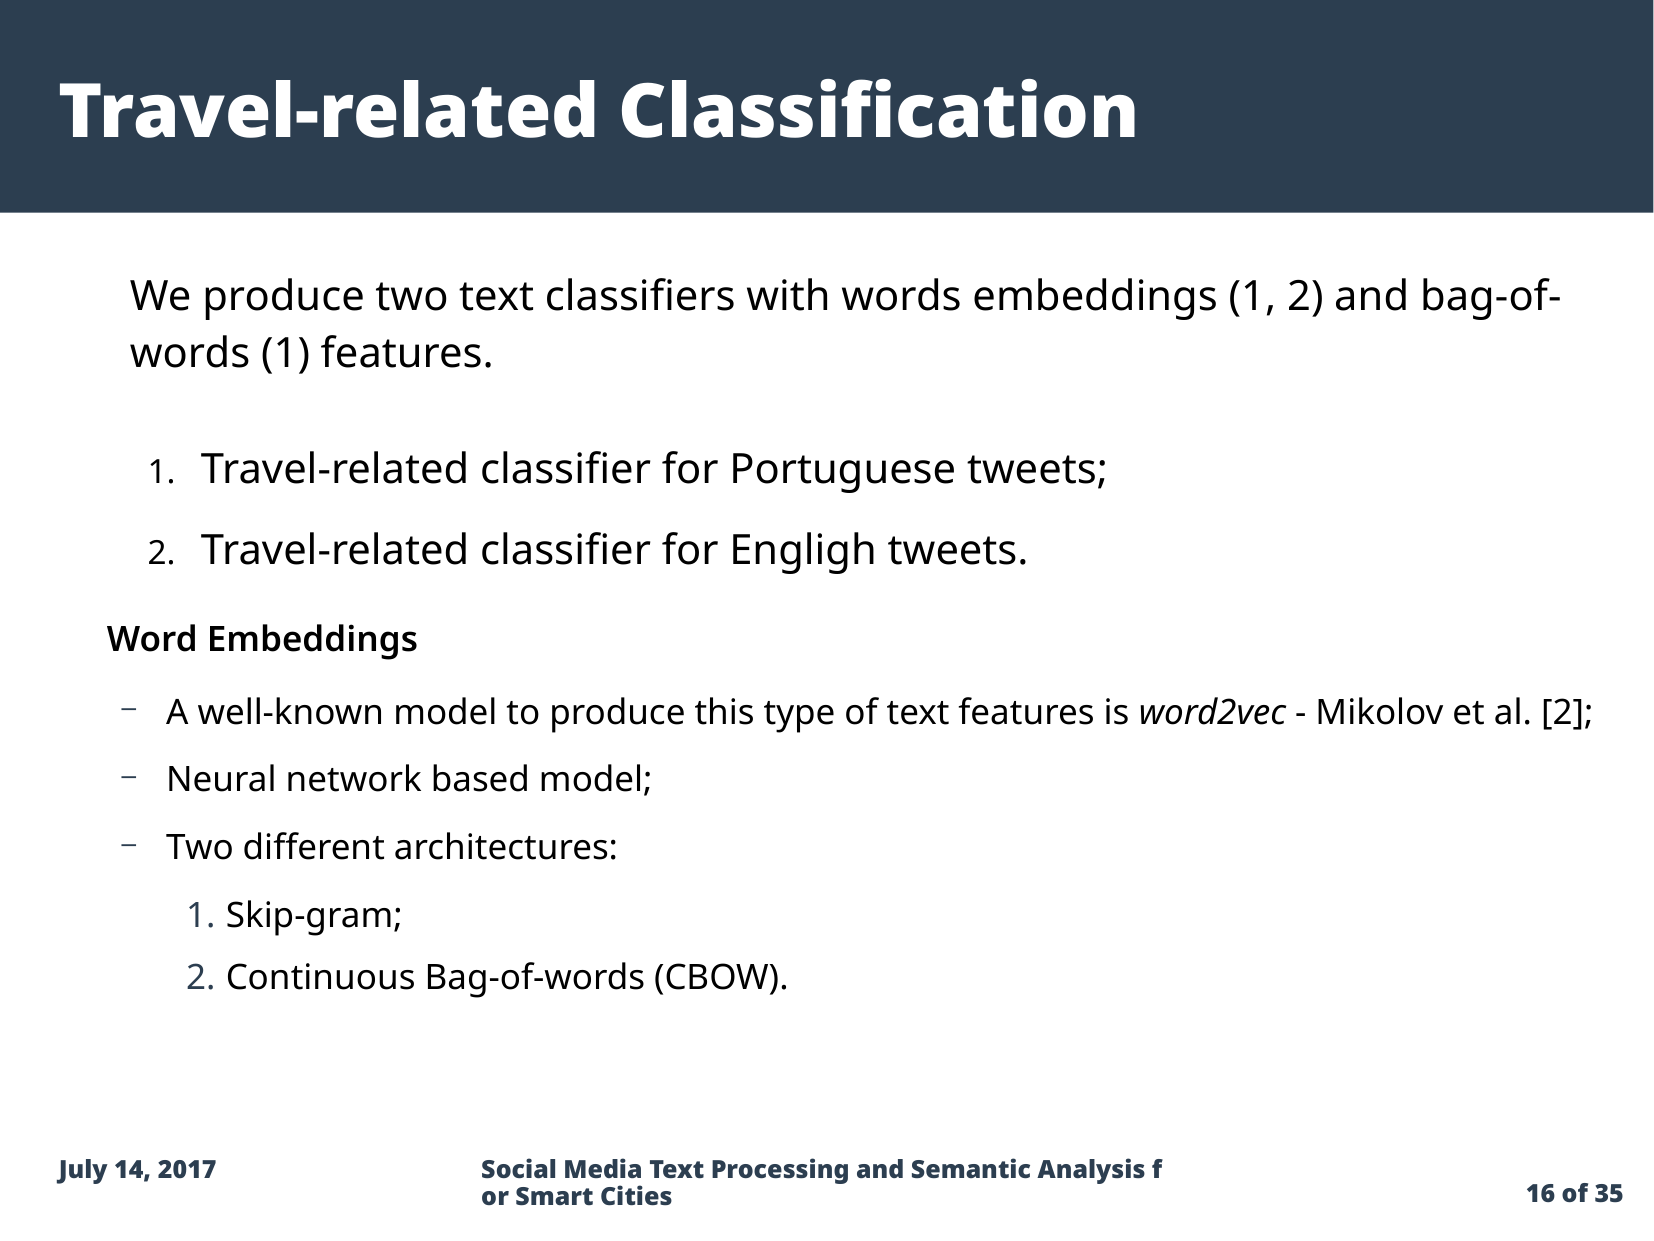

# Travel-related Classification
We produce two text classifiers with words embeddings (1, 2) and bag-of-words (1) features.
Travel-related classifier for Portuguese tweets;
Travel-related classifier for Engligh tweets.
Word Embeddings
A well-known model to produce this type of text features is word2vec - Mikolov et al. [2];
Neural network based model;
Two different architectures:
Skip-gram;
Continuous Bag-of-words (CBOW).
July 14, 2017
Social Media Text Processing and Semantic Analysis for Smart Cities
16